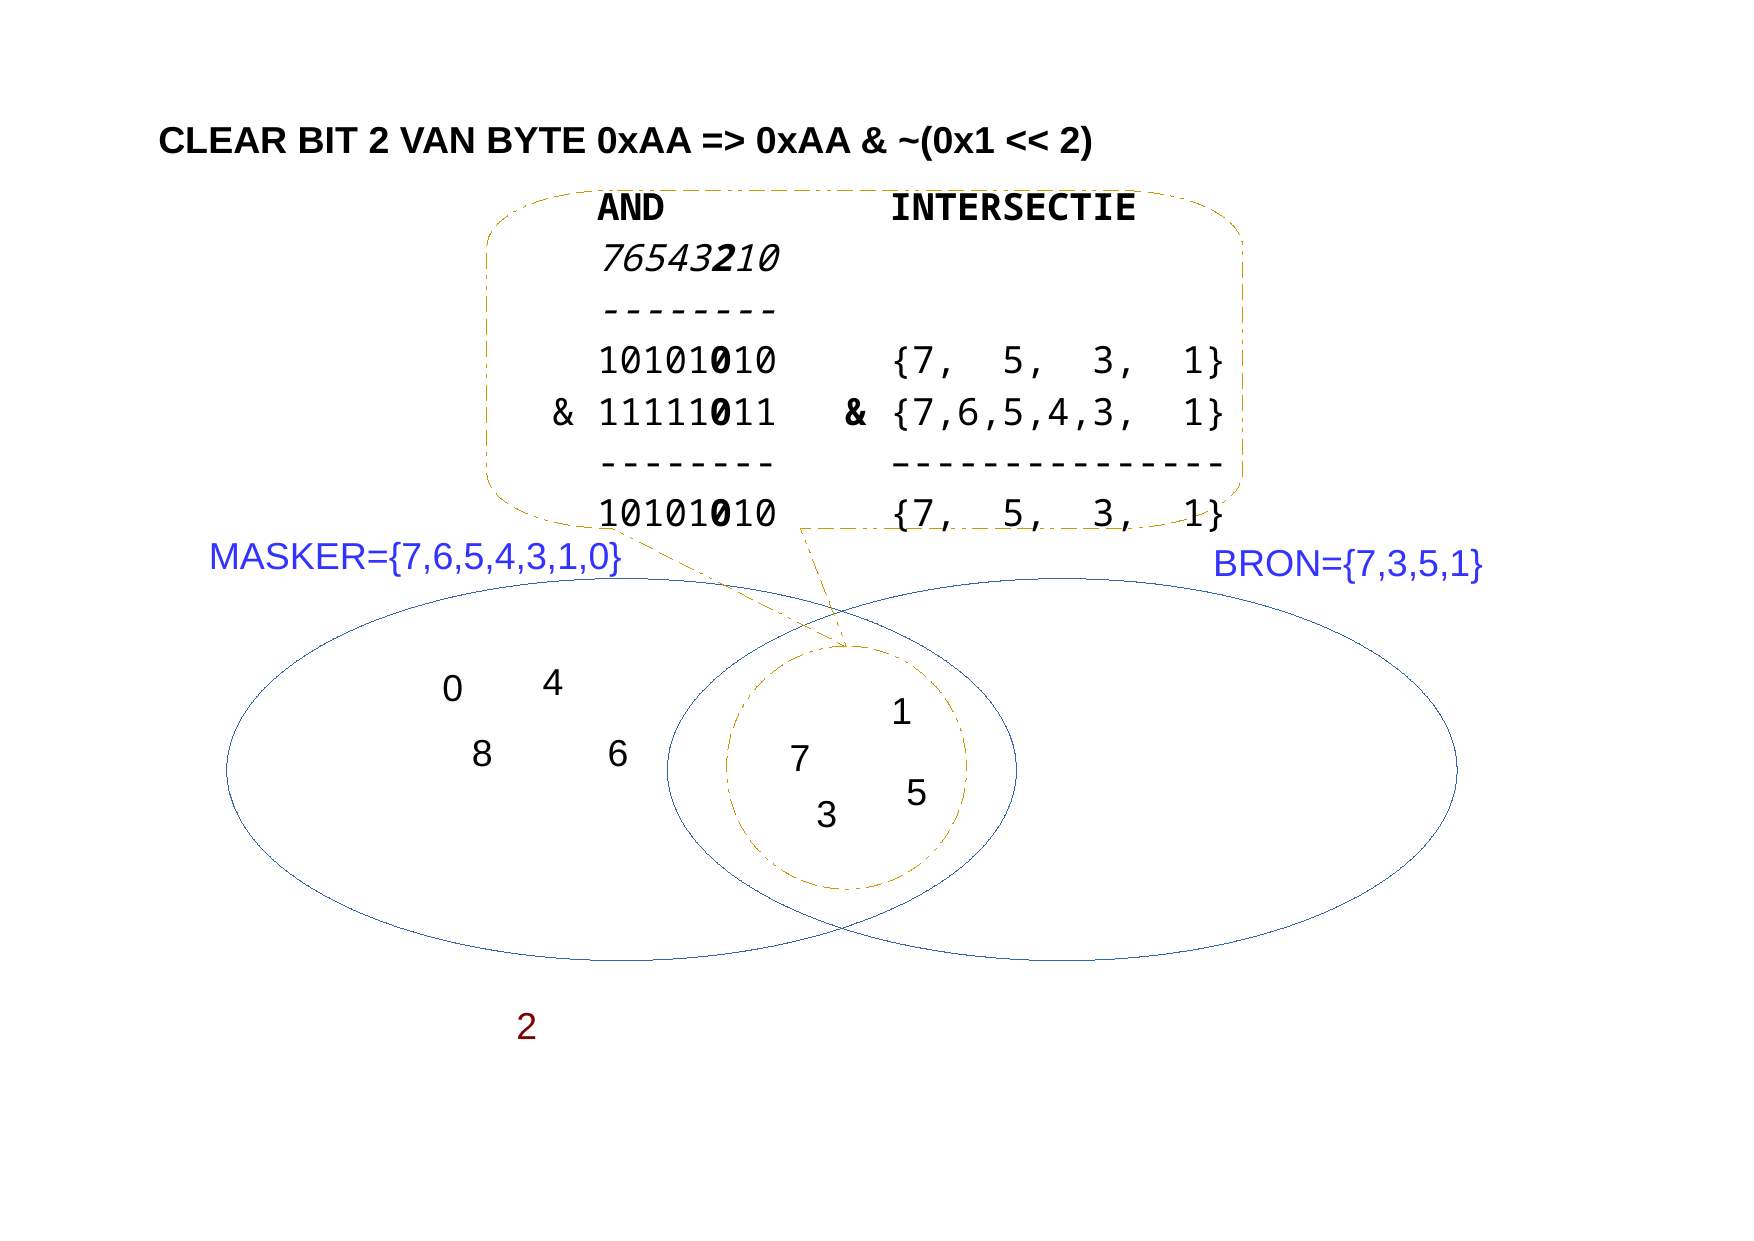

CLEAR BIT 2 VAN BYTE 0xAA => 0xAA & ~(0x1 << 2)
 AND INTERSECTIE
 76543210
 --------
 10101010 {7, 5, 3, 1}
 & 11111011 & {7,6,5,4,3, 1}
 -------- –--------------
 10101010 {7, 5, 3, 1}
MASKER={7,6,5,4,3,1,0}
BRON={7,3,5,1}
4
0
1
8
6
7
5
3
2